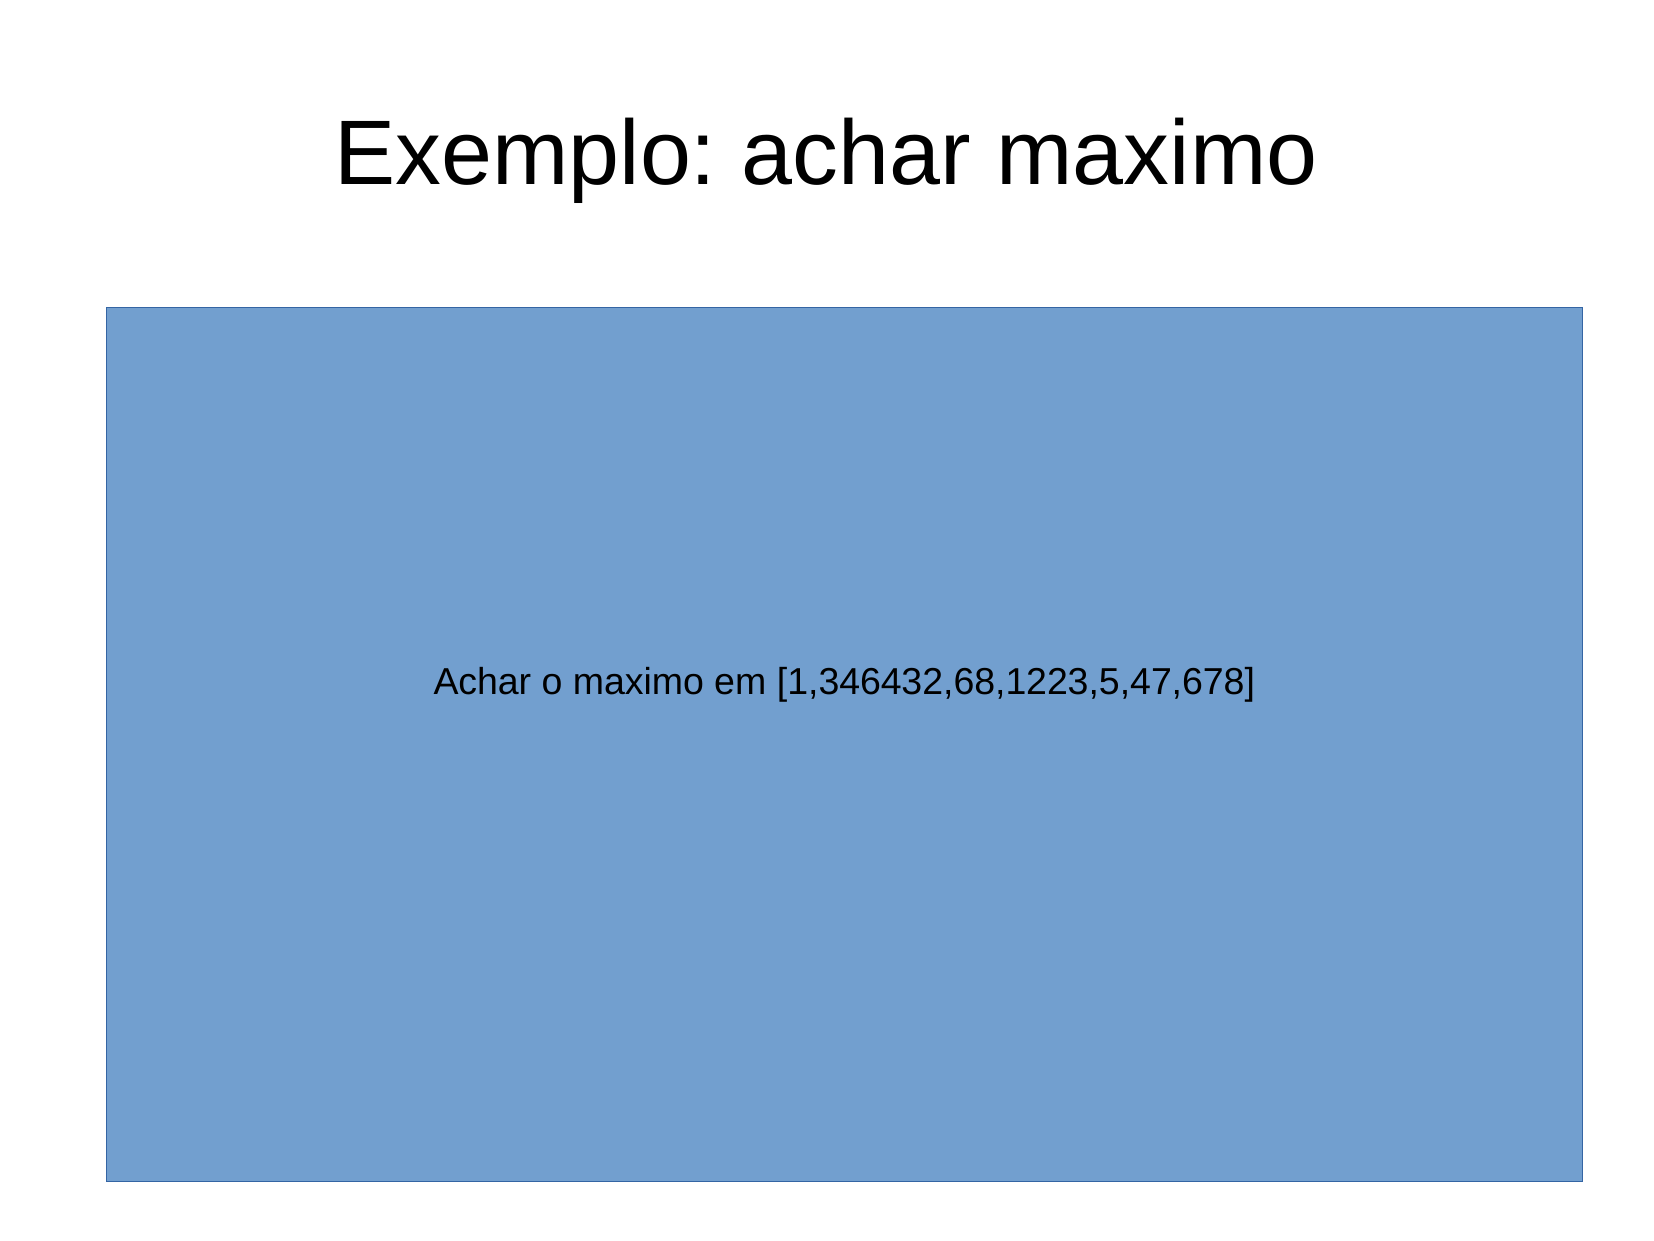

# Exemplo: achar maximo
Achar o maximo em [1,346432,68,1223,5,47,678]